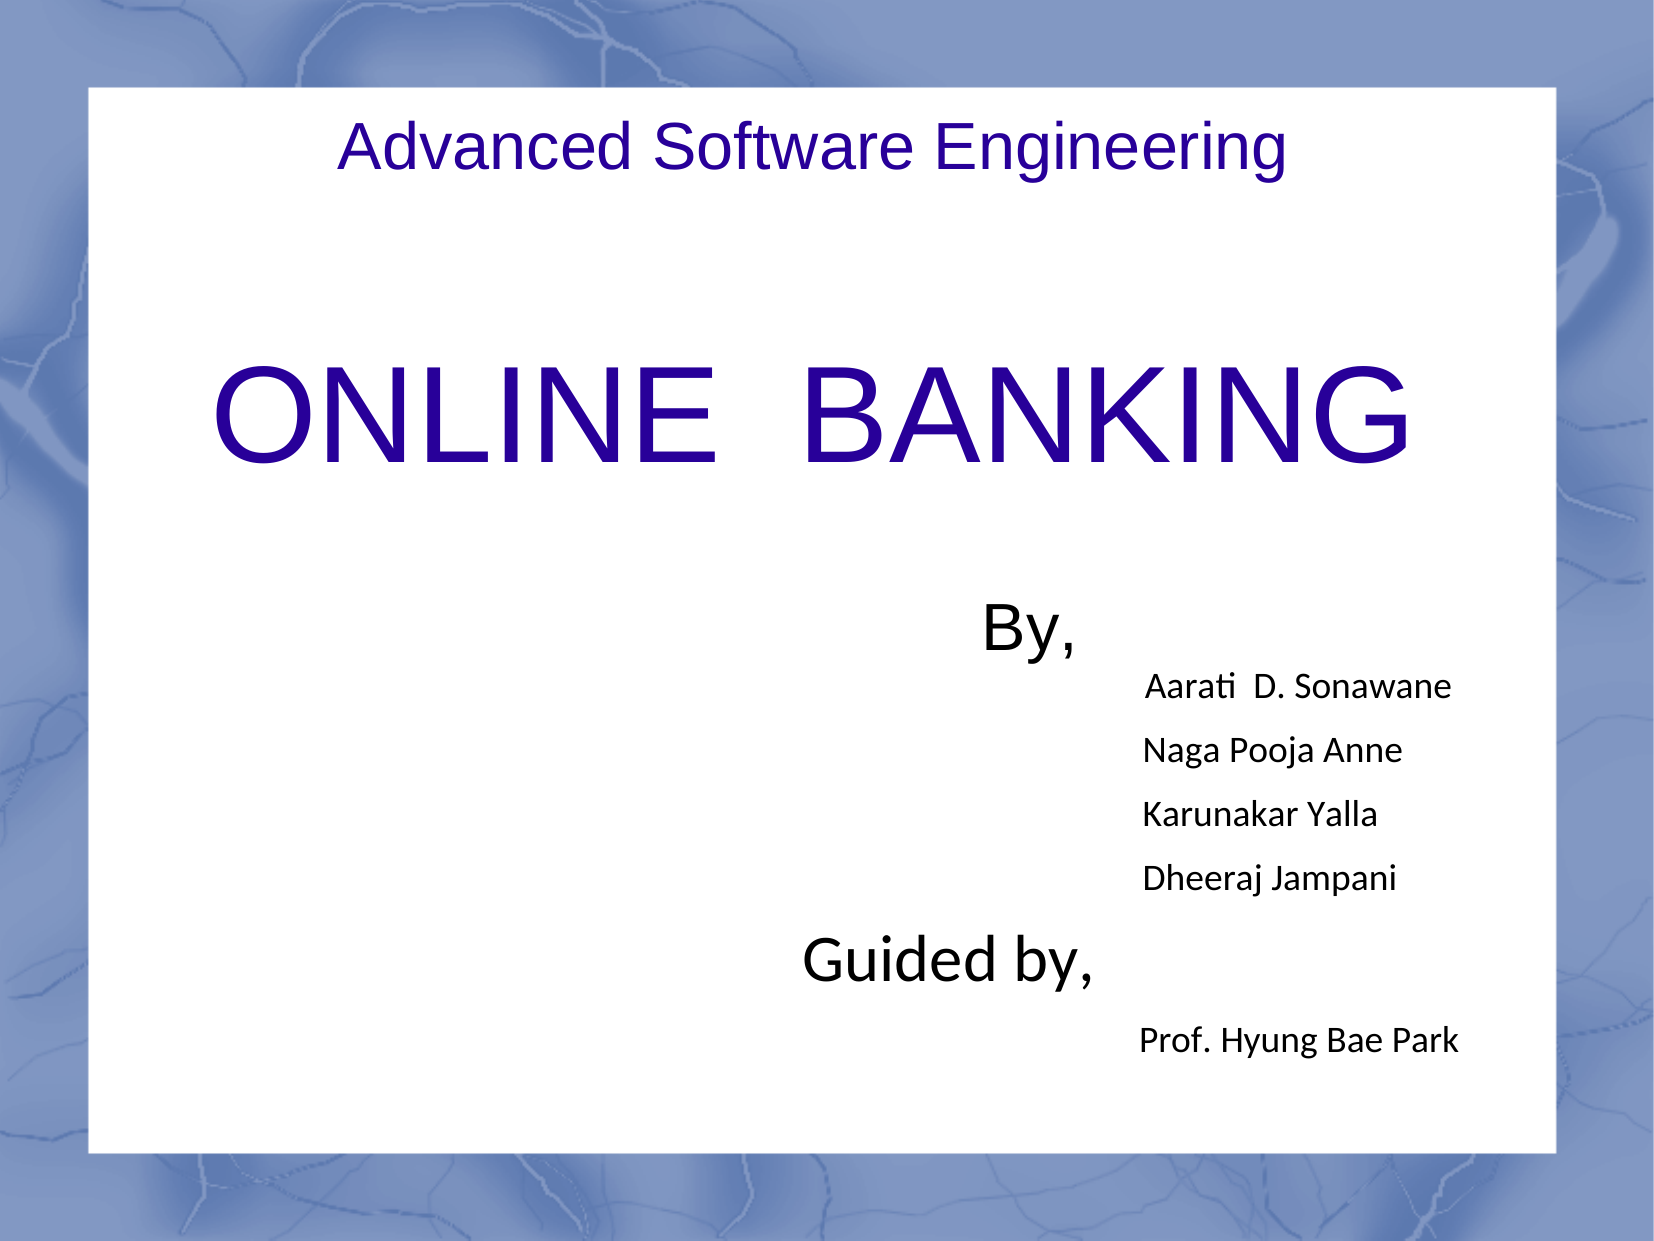

# Advanced Software Engineering ONLINE BANKING
 By,
 Aarati D. Sonawane
 Naga Pooja Anne
 Karunakar Yalla
 Dheeraj Jampani
 Guided by,
 Prof. Hyung Bae Park